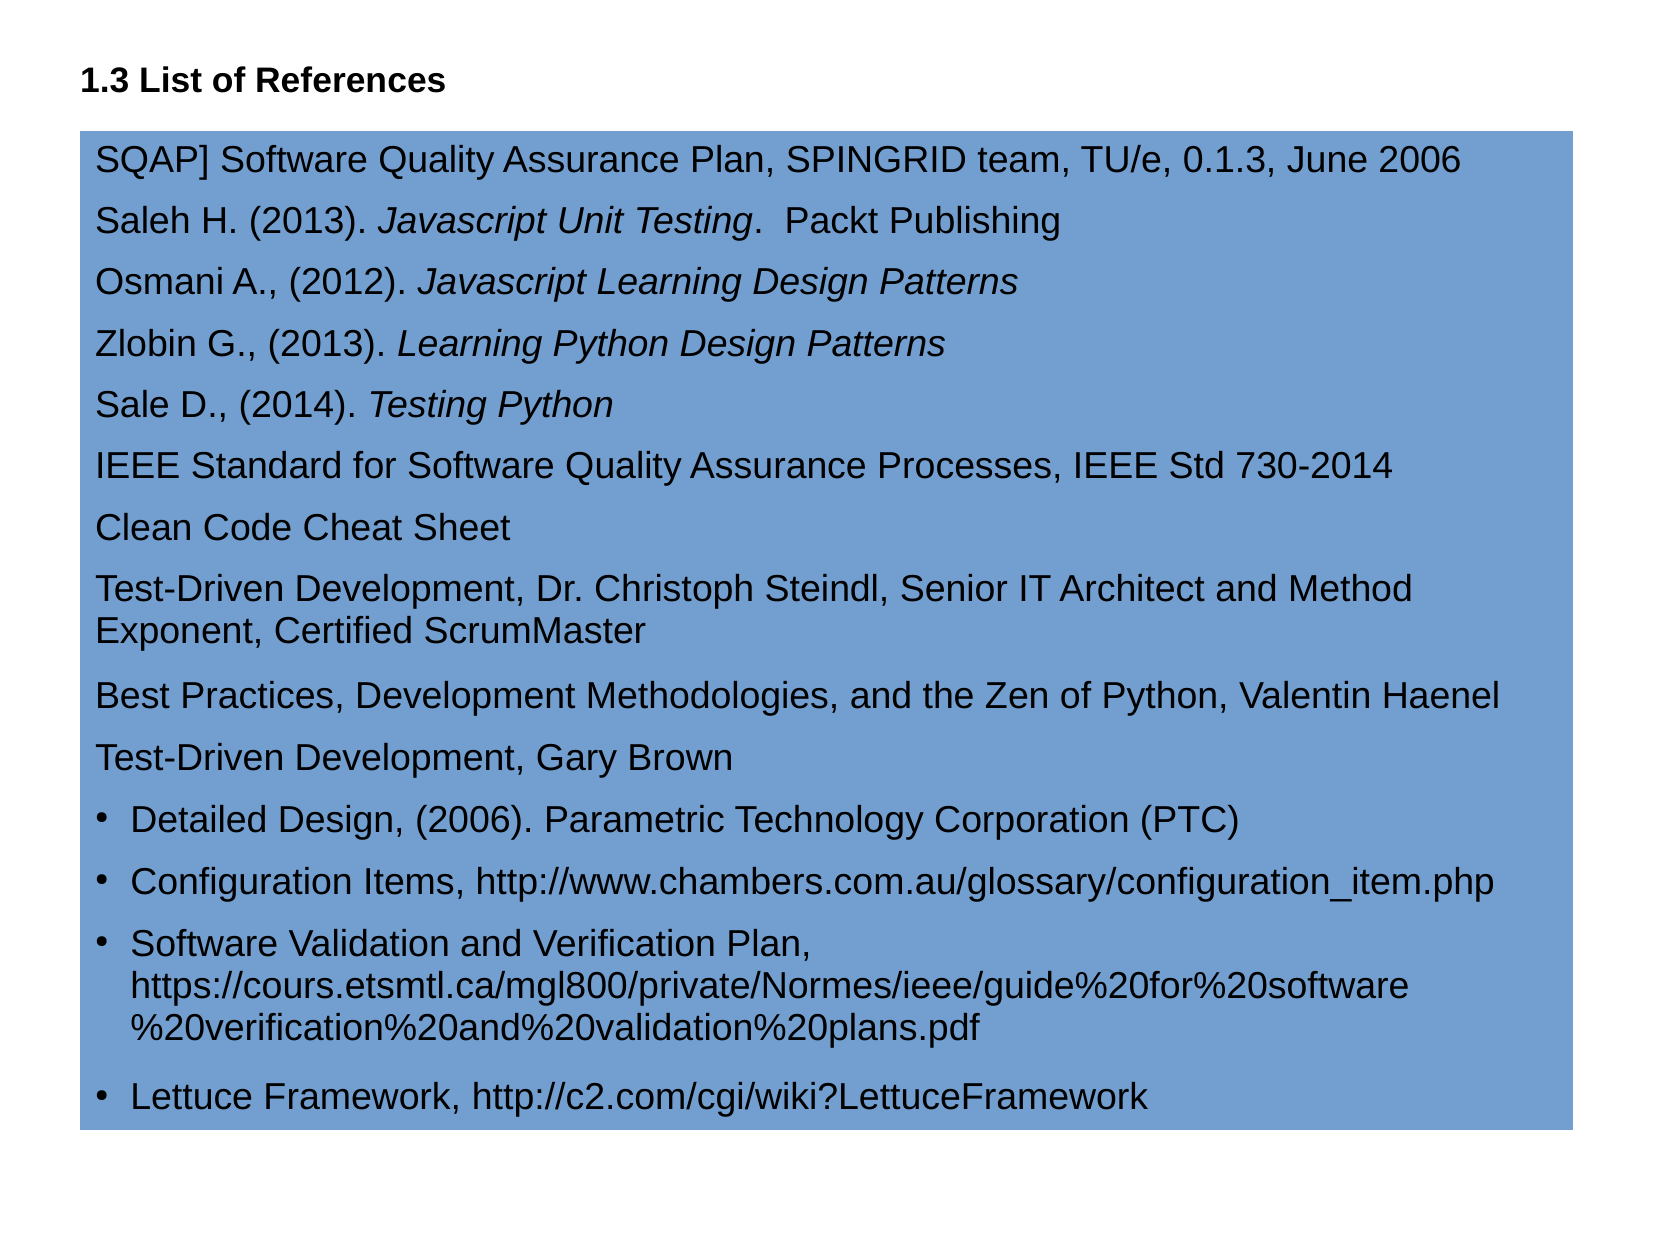

# 1.3 List of References
| SQAP] Software Quality Assurance Plan, SPINGRID team, TU/e, 0.1.3, June 2006 |
| --- |
| Saleh H. (2013). Javascript Unit Testing. Packt Publishing |
| Osmani A., (2012). Javascript Learning Design Patterns |
| Zlobin G., (2013). Learning Python Design Patterns |
| Sale D., (2014). Testing Python |
| IEEE Standard for Software Quality Assurance Processes, IEEE Std 730-2014 |
| Clean Code Cheat Sheet |
| Test-Driven Development, Dr. Christoph Steindl, Senior IT Architect and Method Exponent, Certified ScrumMaster |
| Best Practices, Development Methodologies, and the Zen of Python, Valentin Haenel |
| Test-Driven Development, Gary Brown |
| Detailed Design, (2006). Parametric Technology Corporation (PTC) |
| Configuration Items, http://www.chambers.com.au/glossary/configuration\_item.php |
| Software Validation and Verification Plan, https://cours.etsmtl.ca/mgl800/private/Normes/ieee/guide%20for%20software%20verification%20and%20validation%20plans.pdf |
| Lettuce Framework, http://c2.com/cgi/wiki?LettuceFramework |